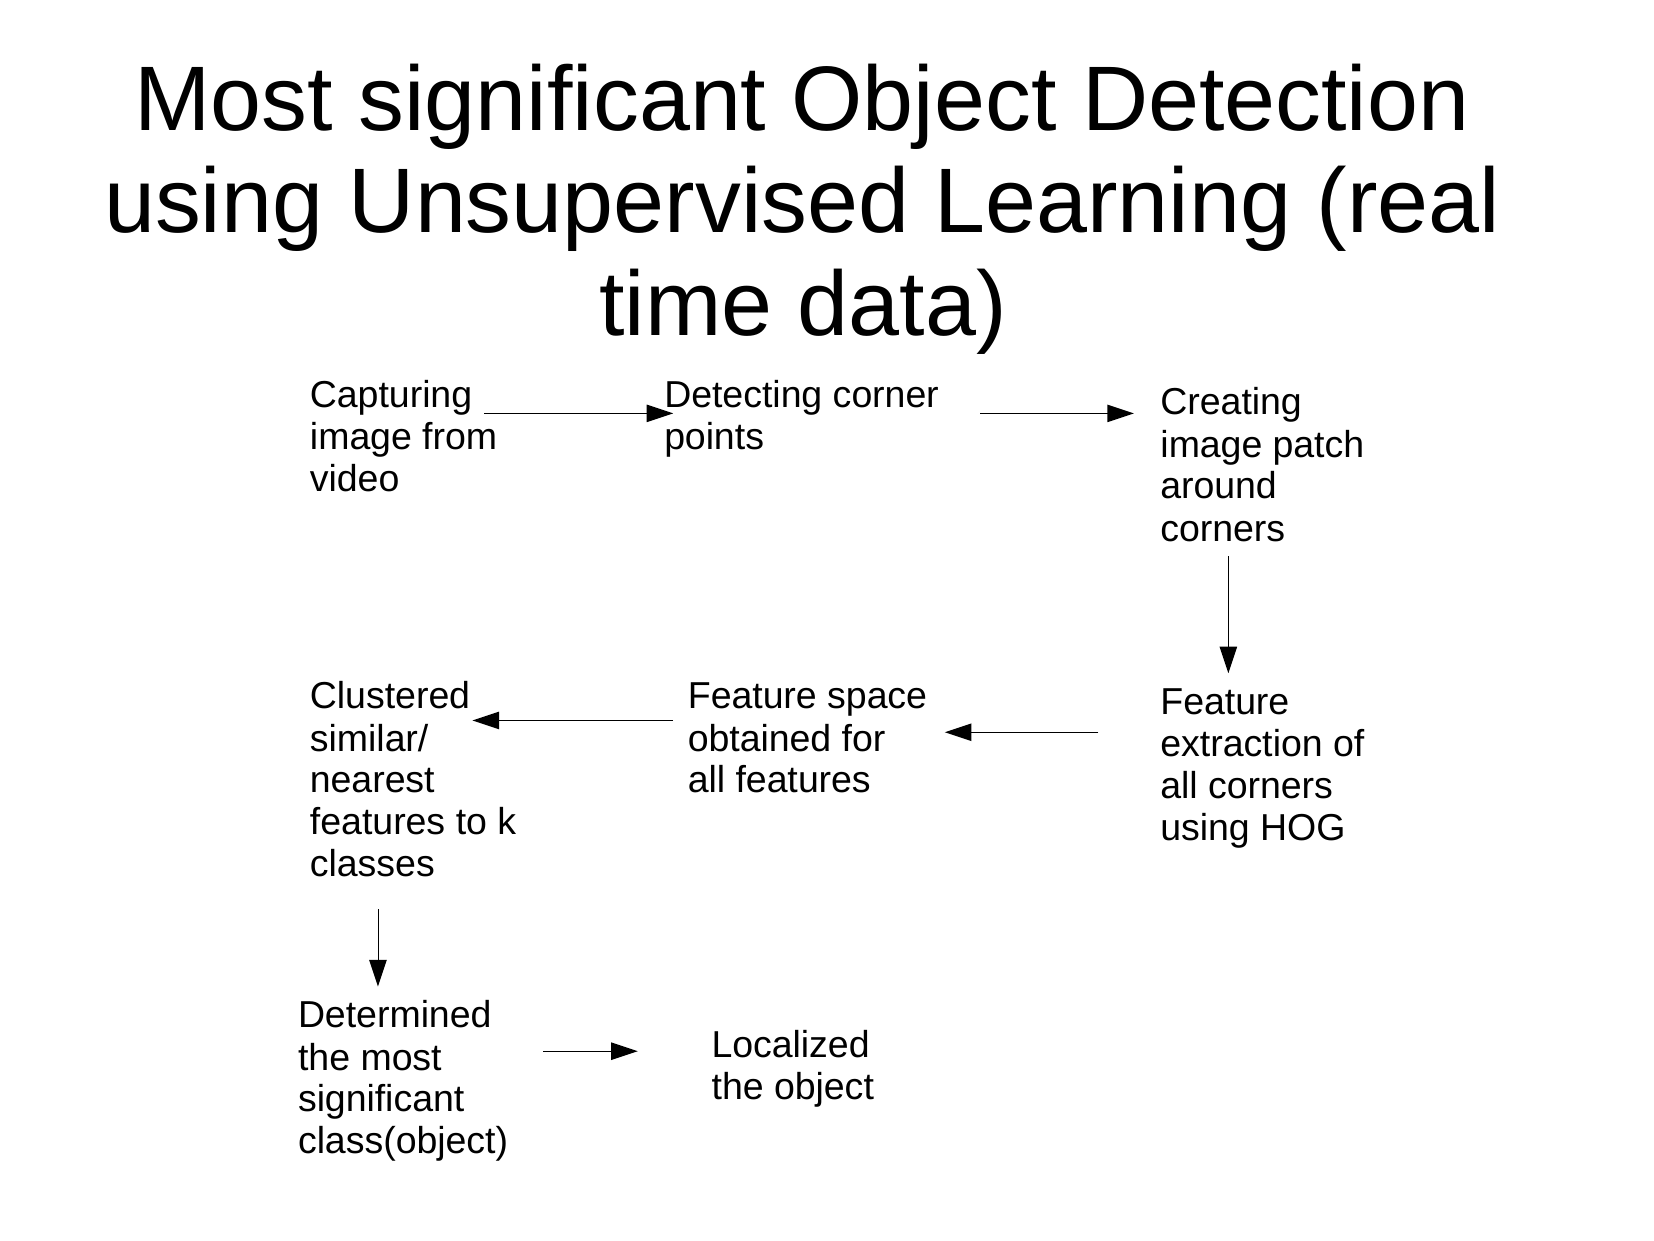

# Most significant Object Detection using Unsupervised Learning (real time data)
Capturing image from video
Detecting corner points
Creating image patch around corners
Clustered similar/ nearest features to k classes
Feature space obtained for all features
Feature extraction of all corners using HOG
Determined the most significant class(object)
Localized the object